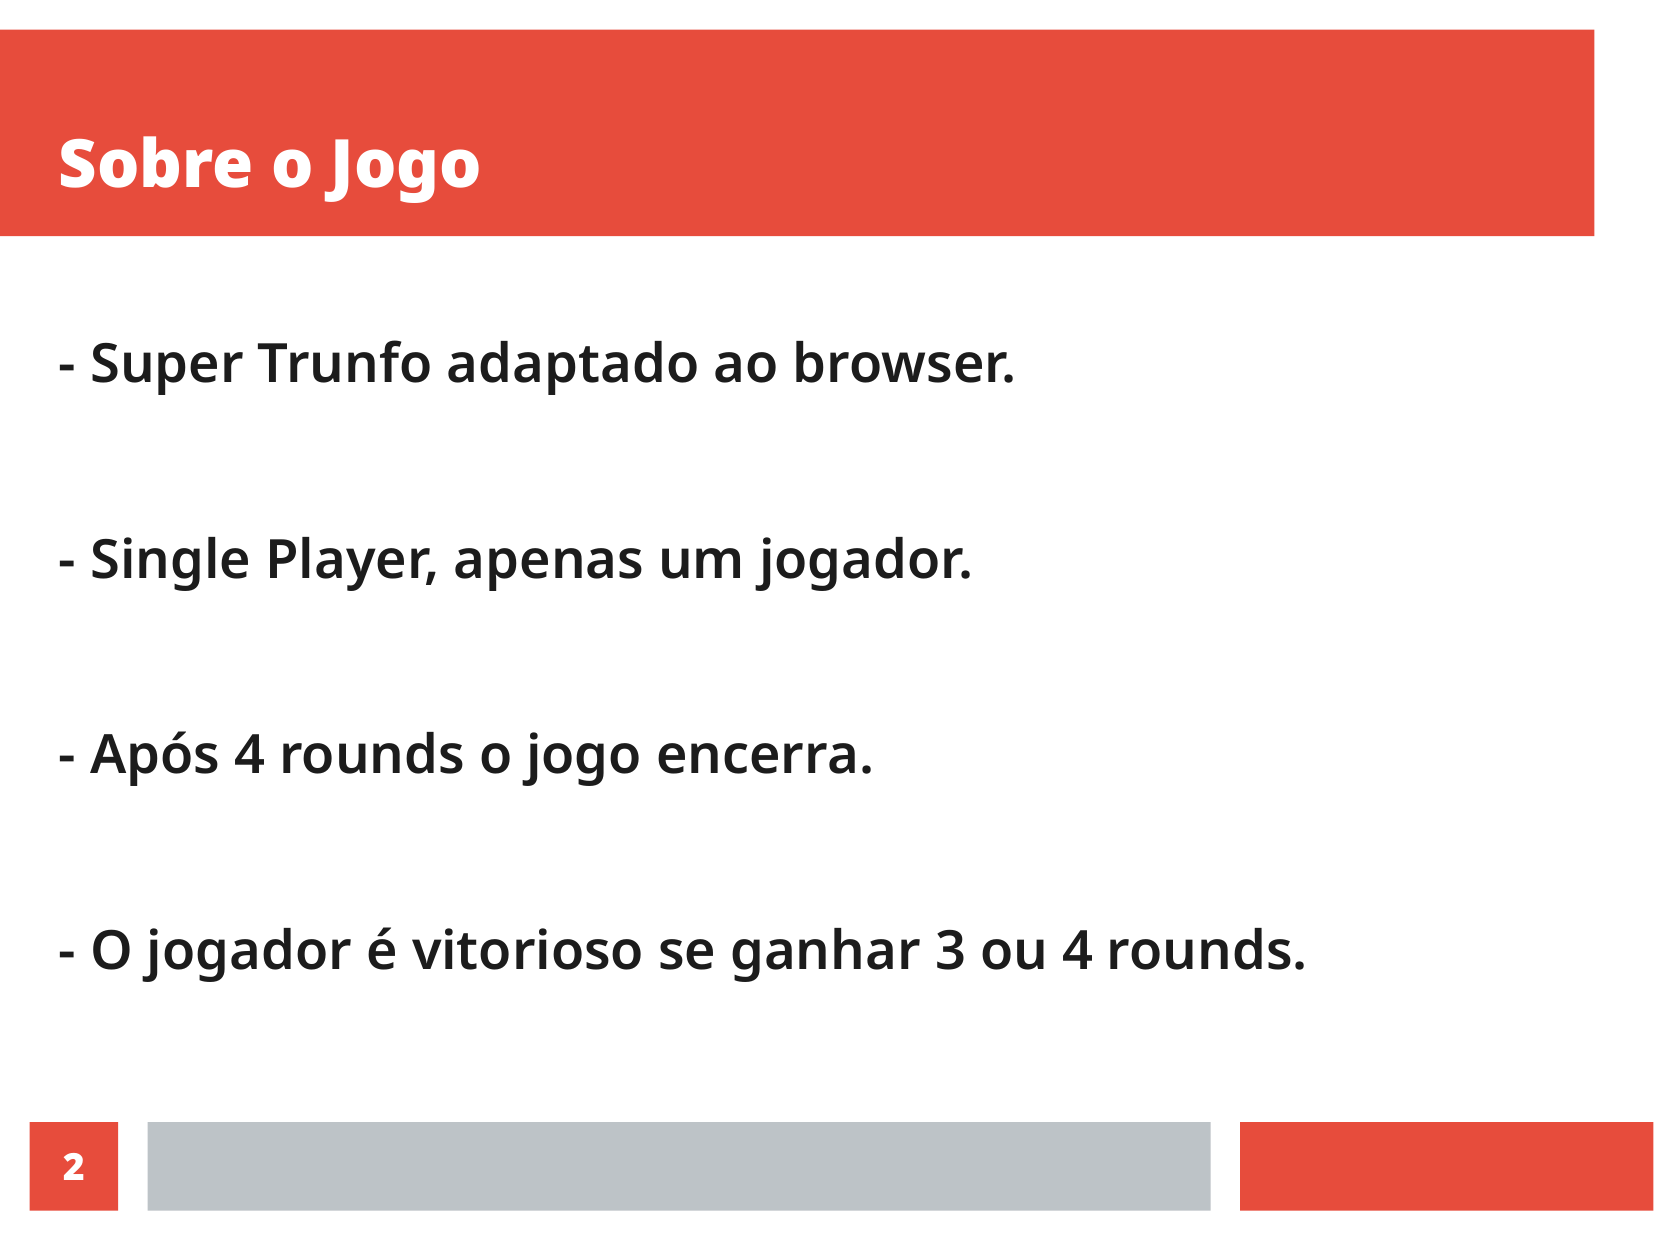

# Sobre o Jogo
- Super Trunfo adaptado ao browser.
- Single Player, apenas um jogador.
- Após 4 rounds o jogo encerra.
- O jogador é vitorioso se ganhar 3 ou 4 rounds.
2